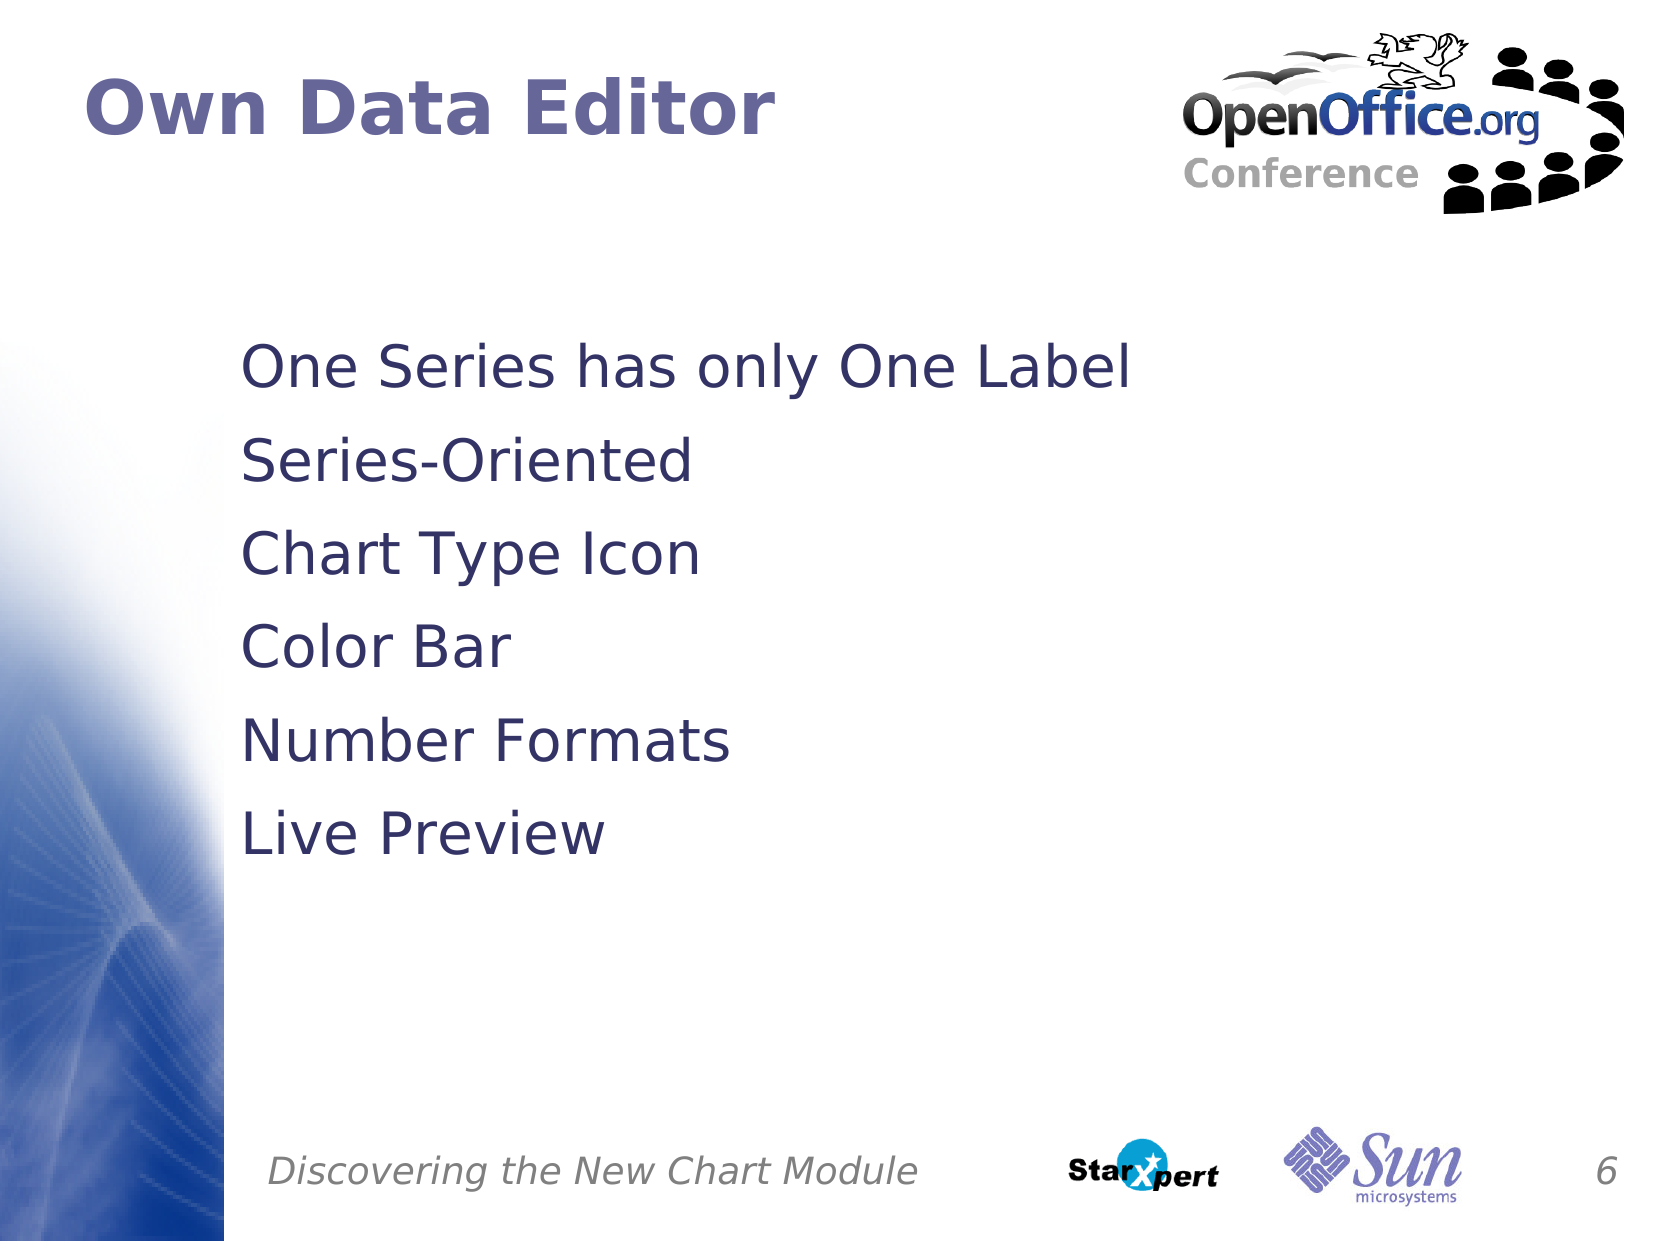

# Own Data Editor
One Series has only One Label
Series-Oriented
Chart Type Icon
Color Bar
Number Formats
Live Preview